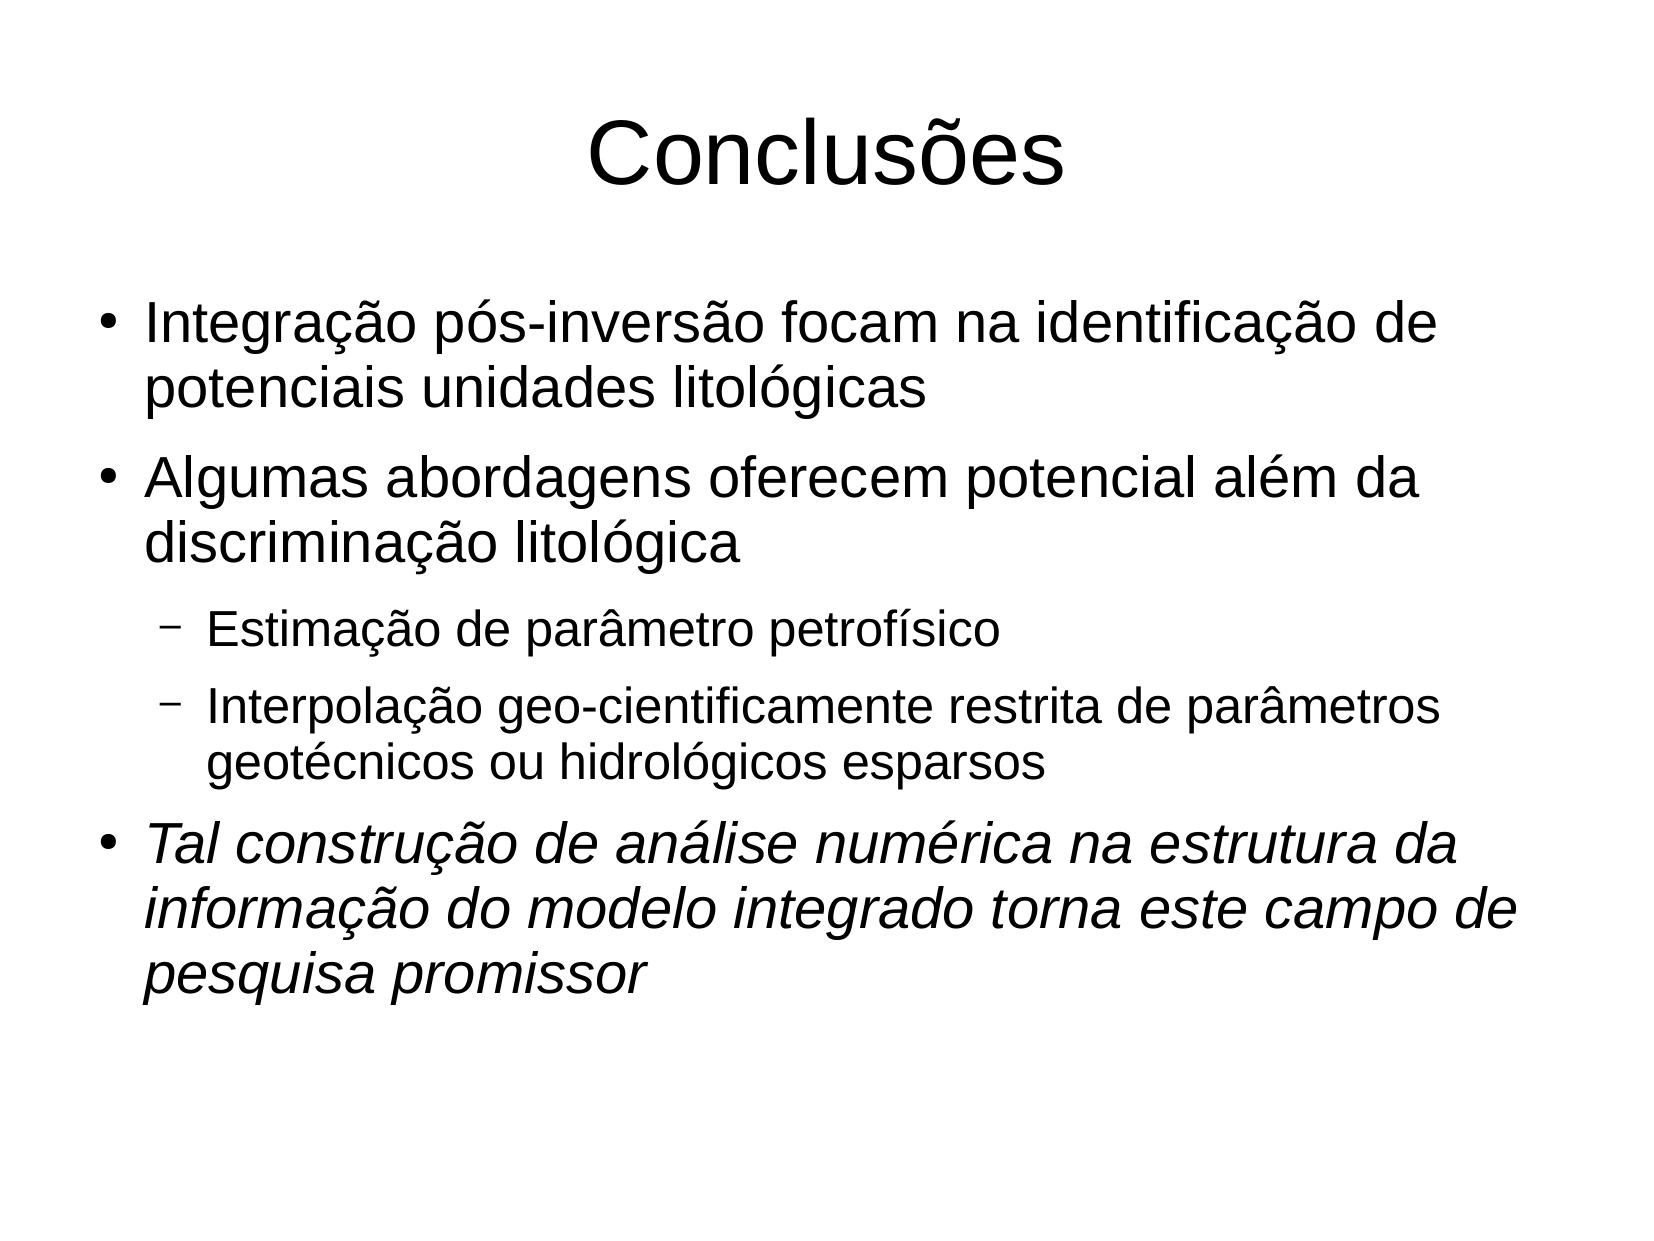

# Conclusões
Integração pós-inversão focam na identificação de potenciais unidades litológicas
Algumas abordagens oferecem potencial além da discriminação litológica
Estimação de parâmetro petrofísico
Interpolação geo-cientificamente restrita de parâmetros geotécnicos ou hidrológicos esparsos
Tal construção de análise numérica na estrutura da informação do modelo integrado torna este campo de pesquisa promissor